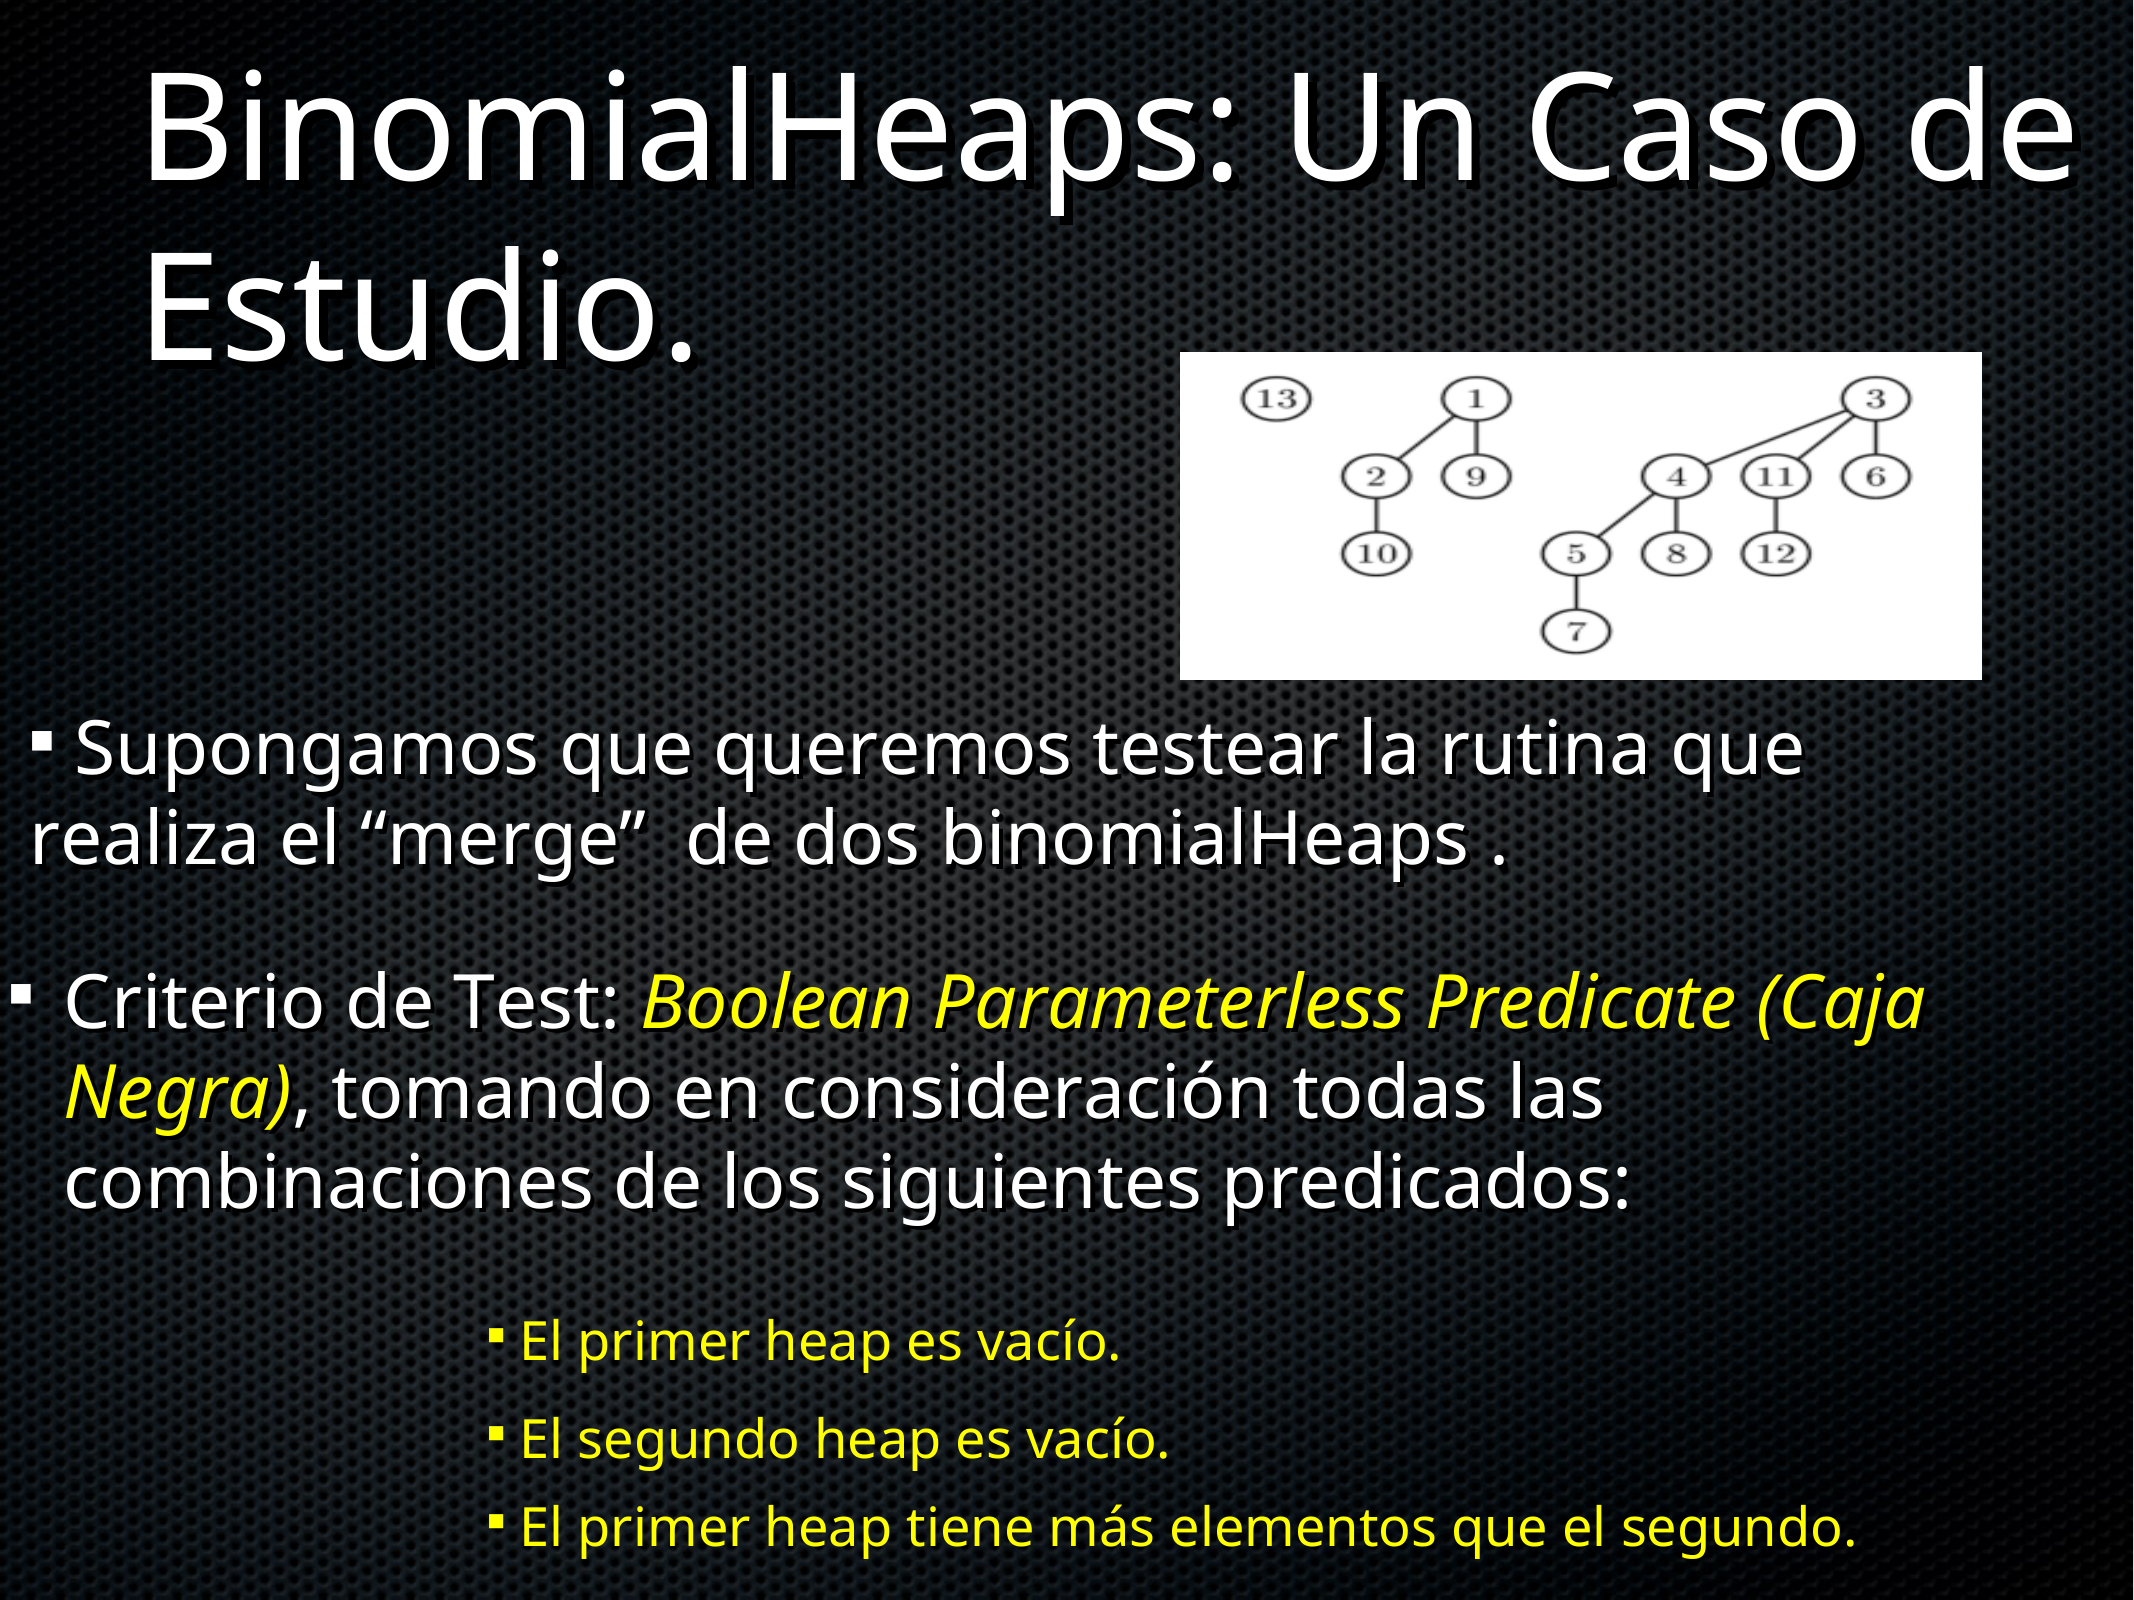

# BinomialHeaps: Un Caso de Estudio.
 Supongamos que queremos testear la rutina que realiza el “merge” de dos binomialHeaps .
Criterio de Test: Boolean Parameterless Predicate (Caja Negra), tomando en consideración todas las combinaciones de los siguientes predicados:
 El primer heap es vacío.
 El segundo heap es vacío.
 El primer heap tiene más elementos que el segundo.